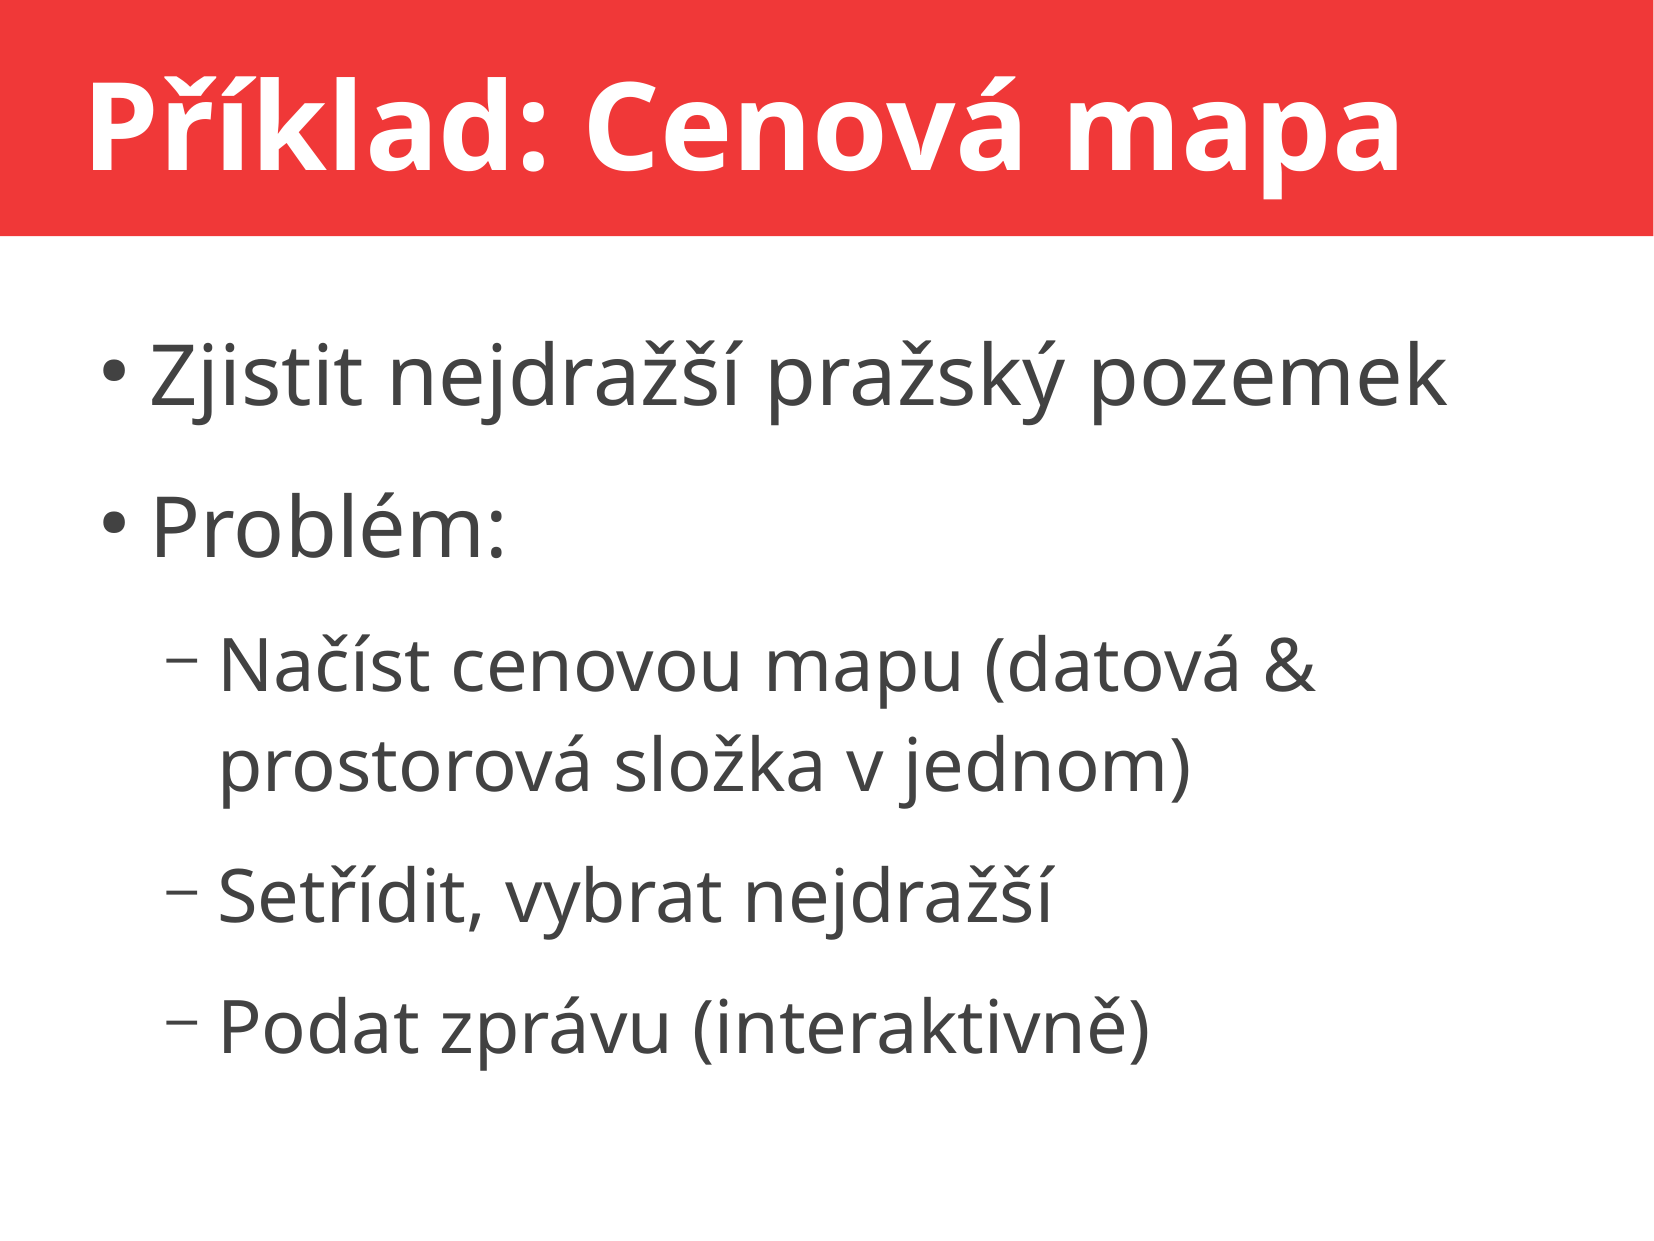

# Příklad: Cenová mapa
Zjistit nejdražší pražský pozemek
Problém:
Načíst cenovou mapu (datová & prostorová složka v jednom)
Setřídit, vybrat nejdražší
Podat zprávu (interaktivně)